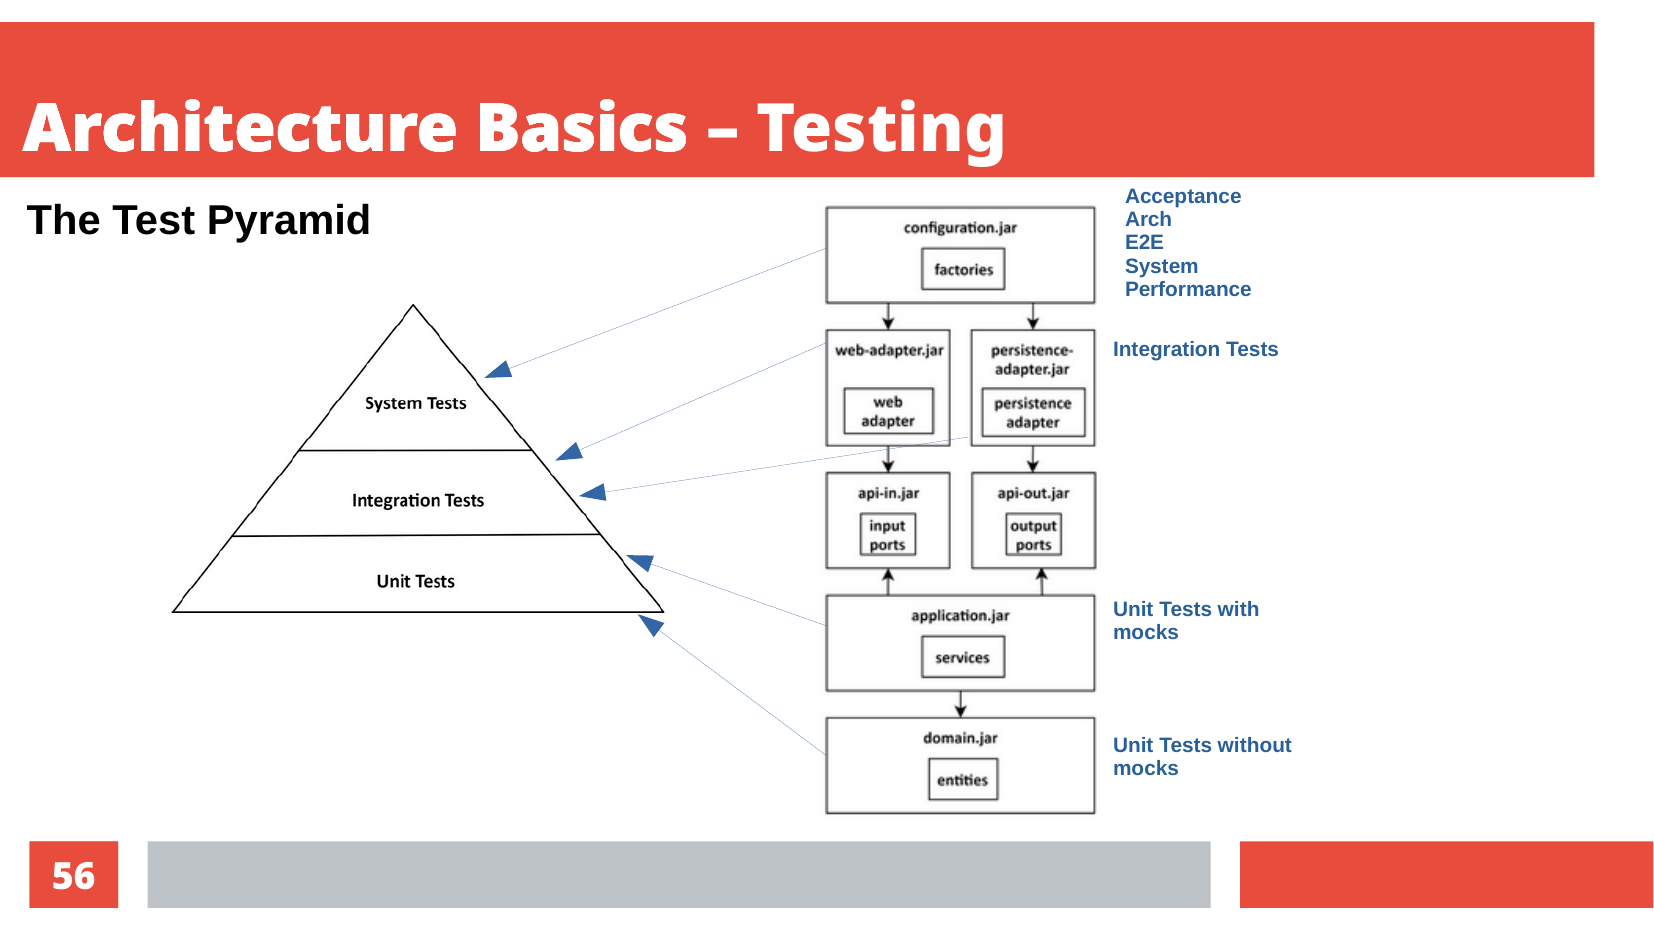

Architecture Basics – Testing
Architecture Basics
Architecture Basics
# Architecture Basics
Acceptance
Arch
E2E
System
Performance
The Test Pyramid
Integration Tests
Unit Tests with mocks
Unit Tests without mocks
56